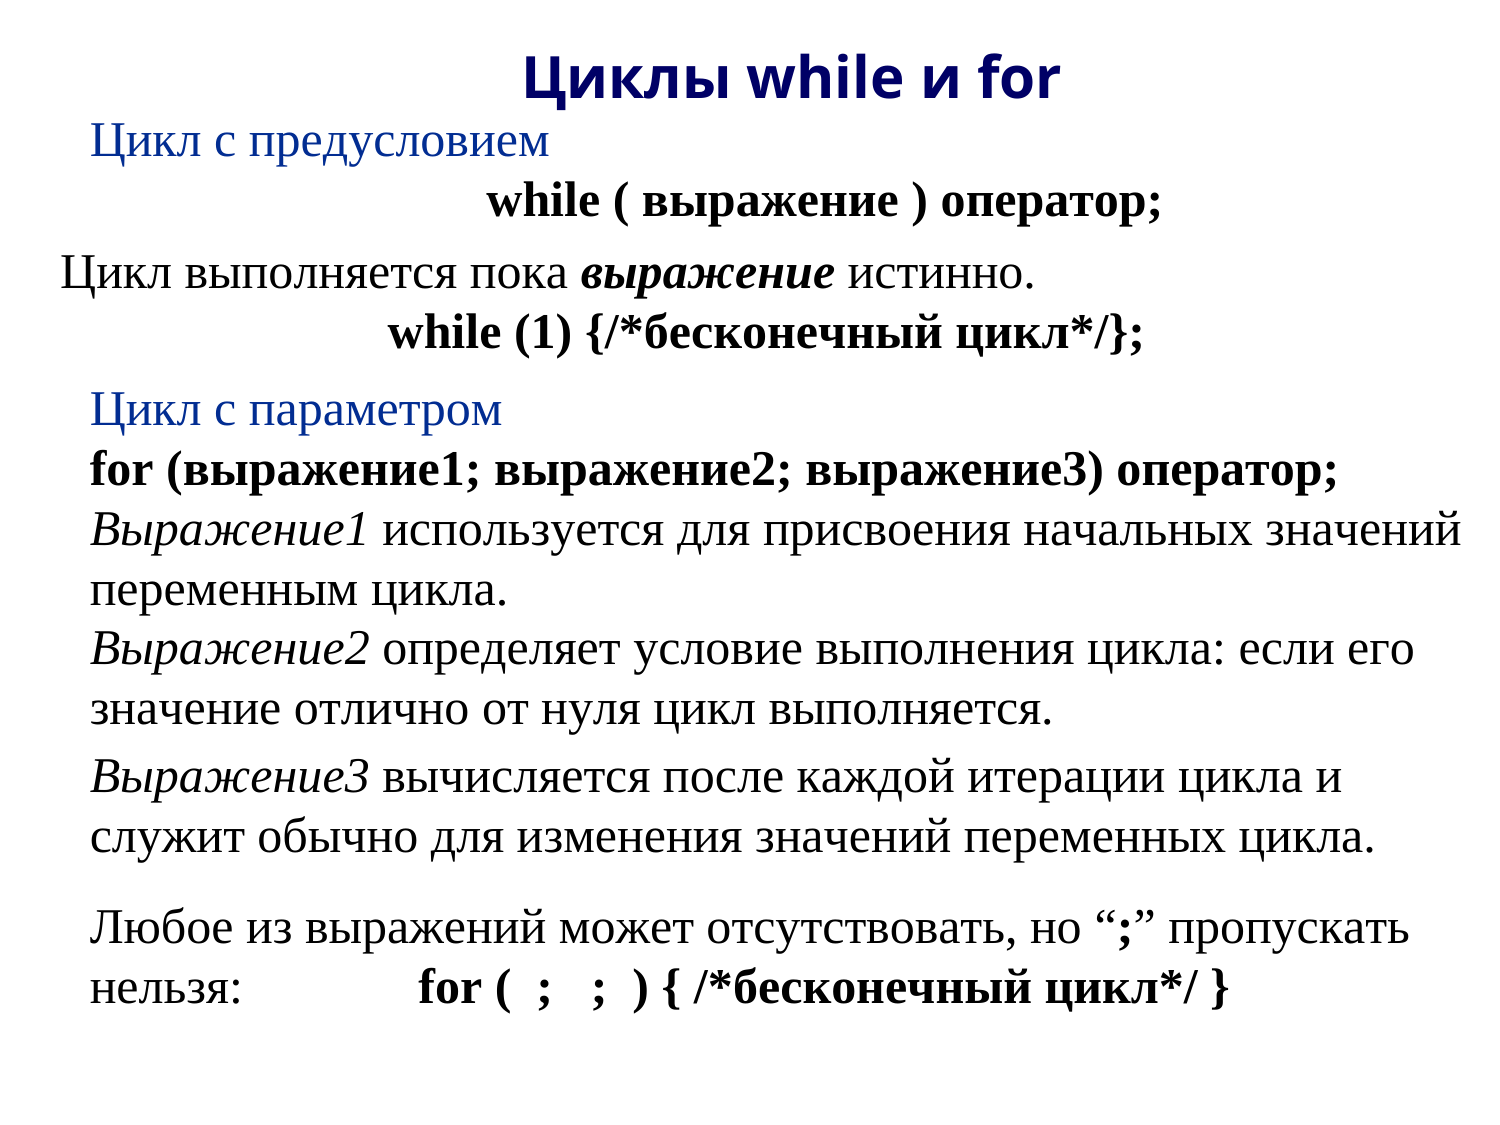

Циклы while и for
	Цикл с предусловием
		while ( выражение ) оператор;
Цикл выполняется пока выражение истинно.
while (1) {/*бесконечный цикл*/};
	Цикл с параметром
	for (выражение1; выражение2; выражение3) оператор;
	Выражение1 используется для присвоения начальных значений переменным цикла.
	Выражение2 определяет условие выполнения цикла: если его значение отлично от нуля цикл выполняется.
	Выражение3 вычисляется после каждой итерации цикла и служит обычно для изменения значений переменных цикла.
	Любое из выражений может отсутствовать, но “;” пропускать нельзя: for ( ; ; ) { /*бесконечный цикл*/ }